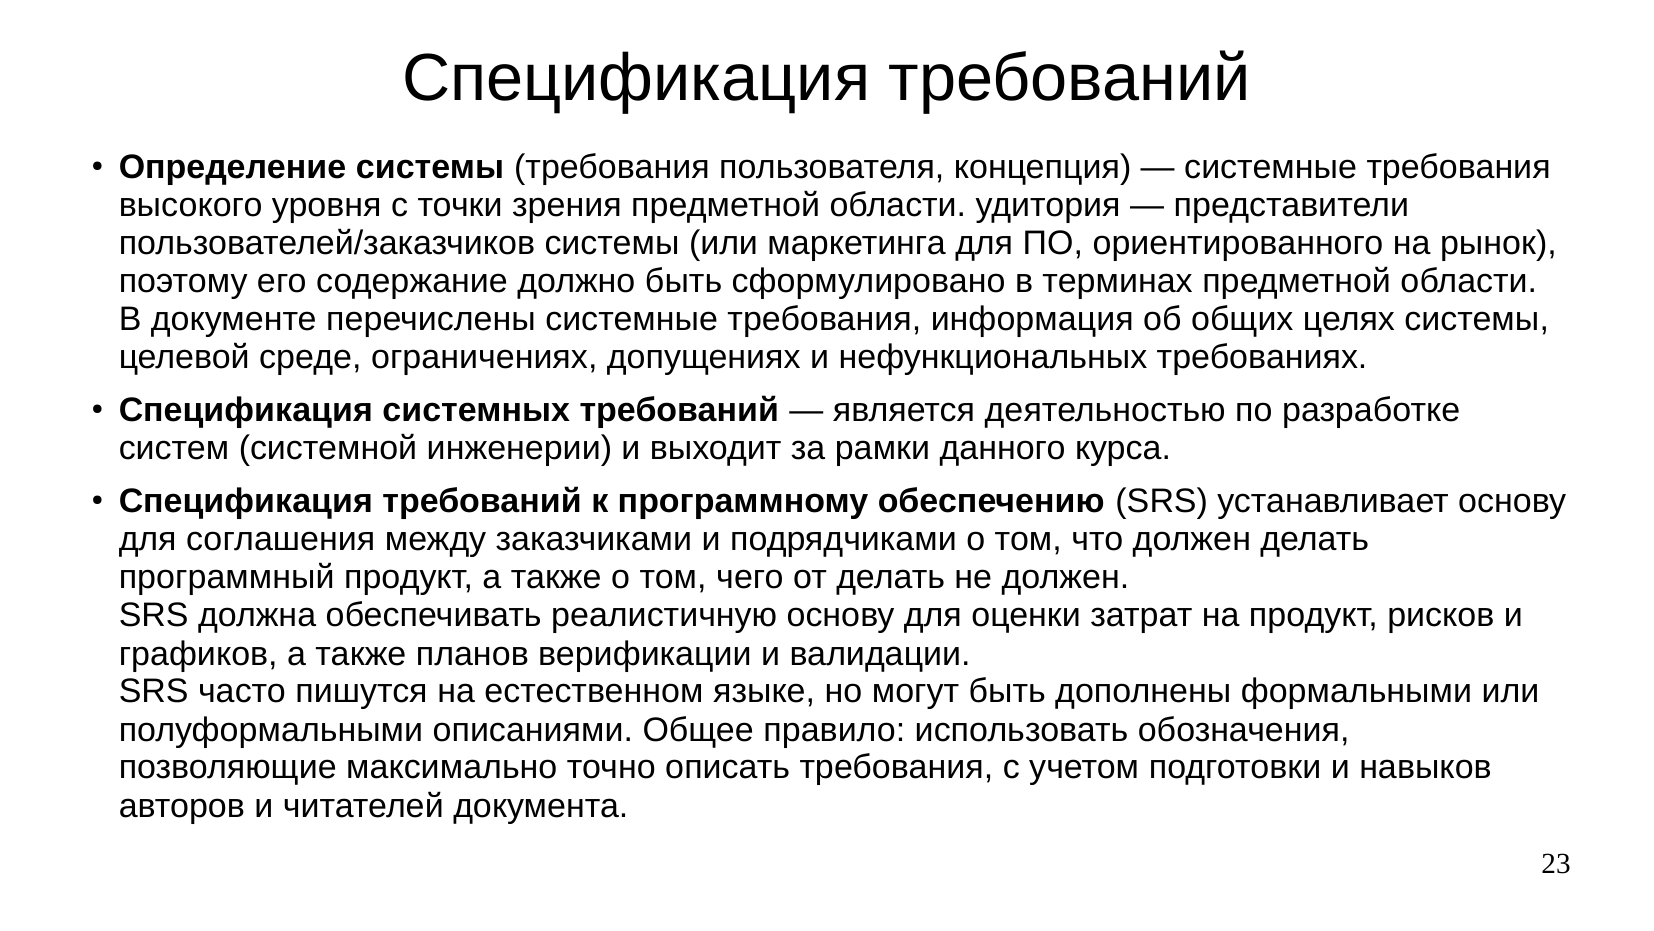

# Спецификация требований
Определение системы (требования пользователя, концепция) — системные требования высокого уровня с точки зрения предметной области. удитория — представители пользователей/заказчиков системы (или маркетинга для ПО, ориентированного на рынок), поэтому его содержание должно быть сформулировано в терминах предметной области. В документе перечислены системные требования, информация об общих целях системы, целевой среде, ограничениях, допущениях и нефункциональных требованиях.
Спецификация системных требований — является деятельностью по разработке систем (системной инженерии) и выходит за рамки данного курса.
Спецификация требований к программному обеспечению (SRS) устанавливает основу для соглашения между заказчиками и подрядчиками о том, что должен делать программный продукт, а также о том, чего от делать не должен.
SRS должна обеспечивать реалистичную основу для оценки затрат на продукт, рисков и графиков, а также планов верификации и валидации.
SRS часто пишутся на естественном языке, но могут быть дополнены формальными или полуформальными описаниями. Общее правило: использовать обозначения, позволяющие максимально точно описать требования, с учетом подготовки и навыков авторов и читателей документа.
23